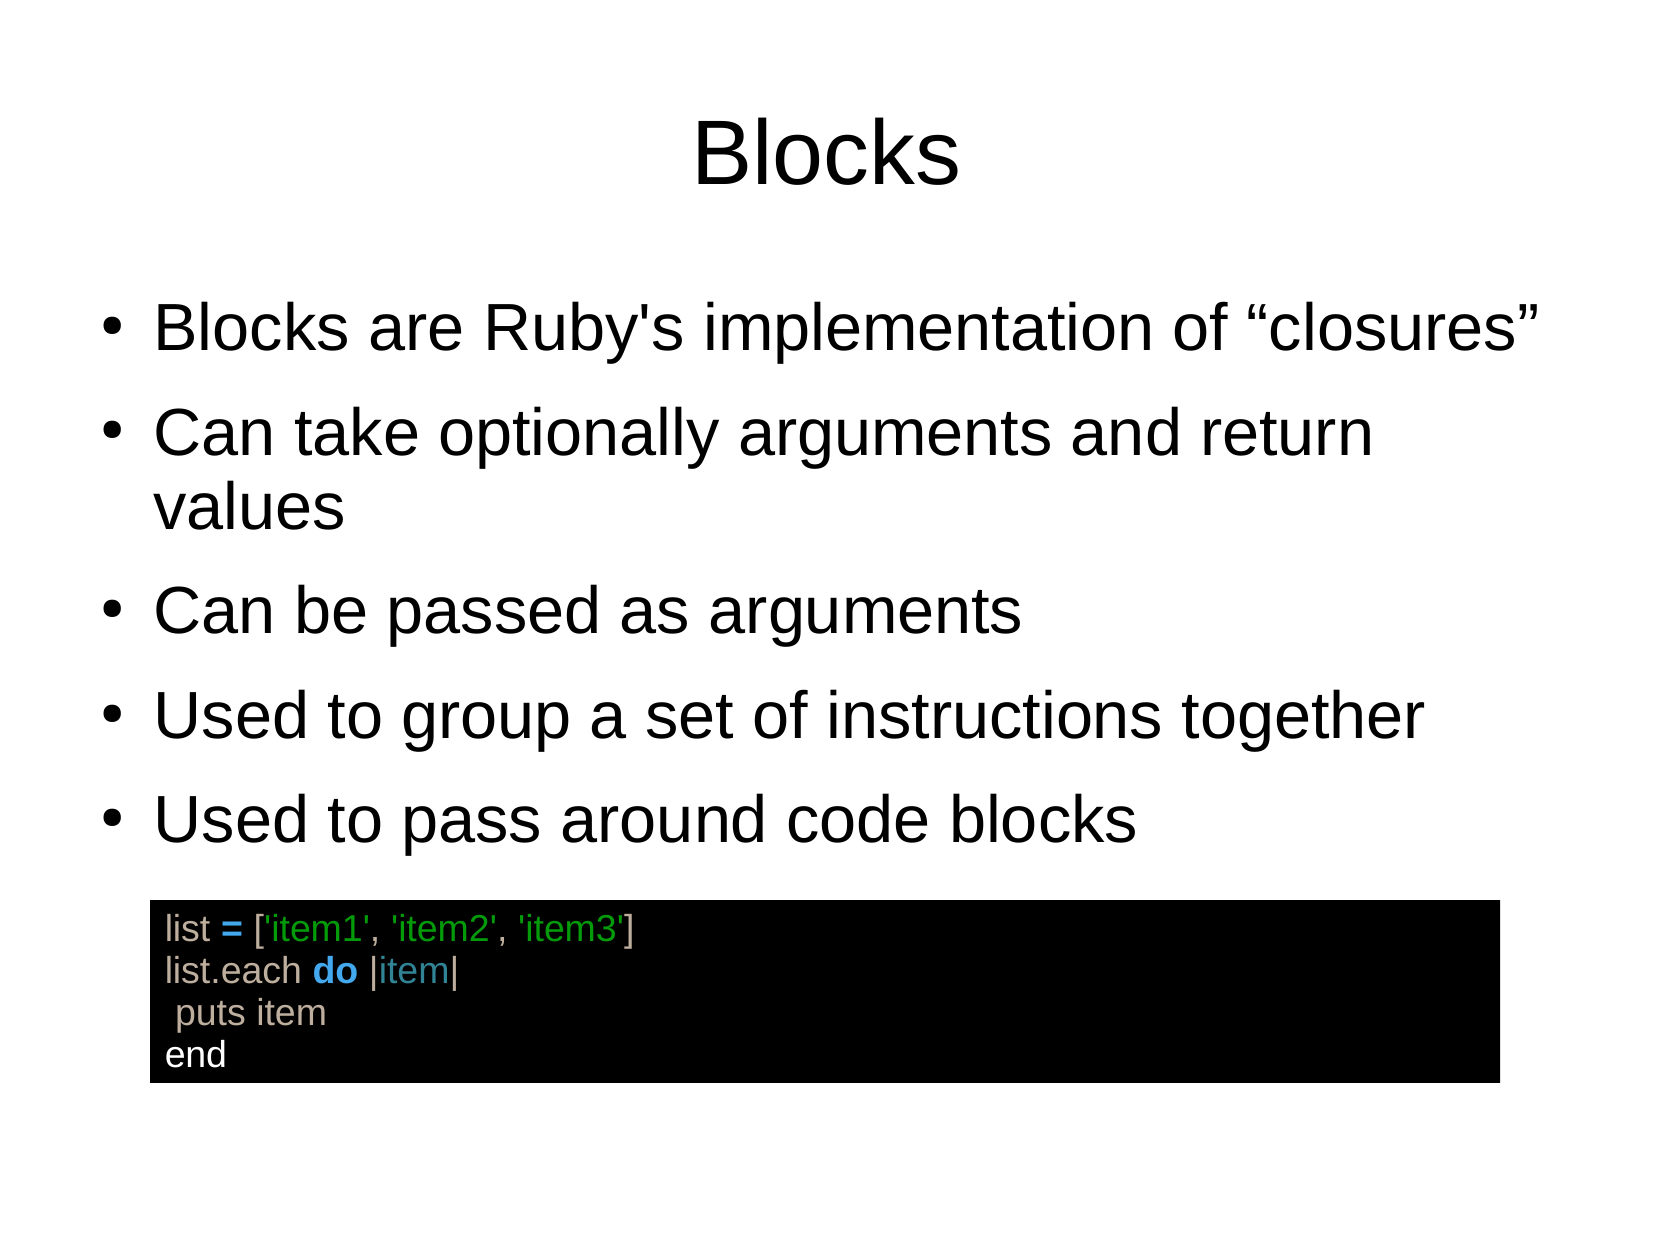

# Blocks
Blocks are Ruby's implementation of “closures”
Can take optionally arguments and return values
Can be passed as arguments
Used to group a set of instructions together
Used to pass around code blocks
list = ['item1', 'item2', 'item3']
list.each do |item|
 puts item
end